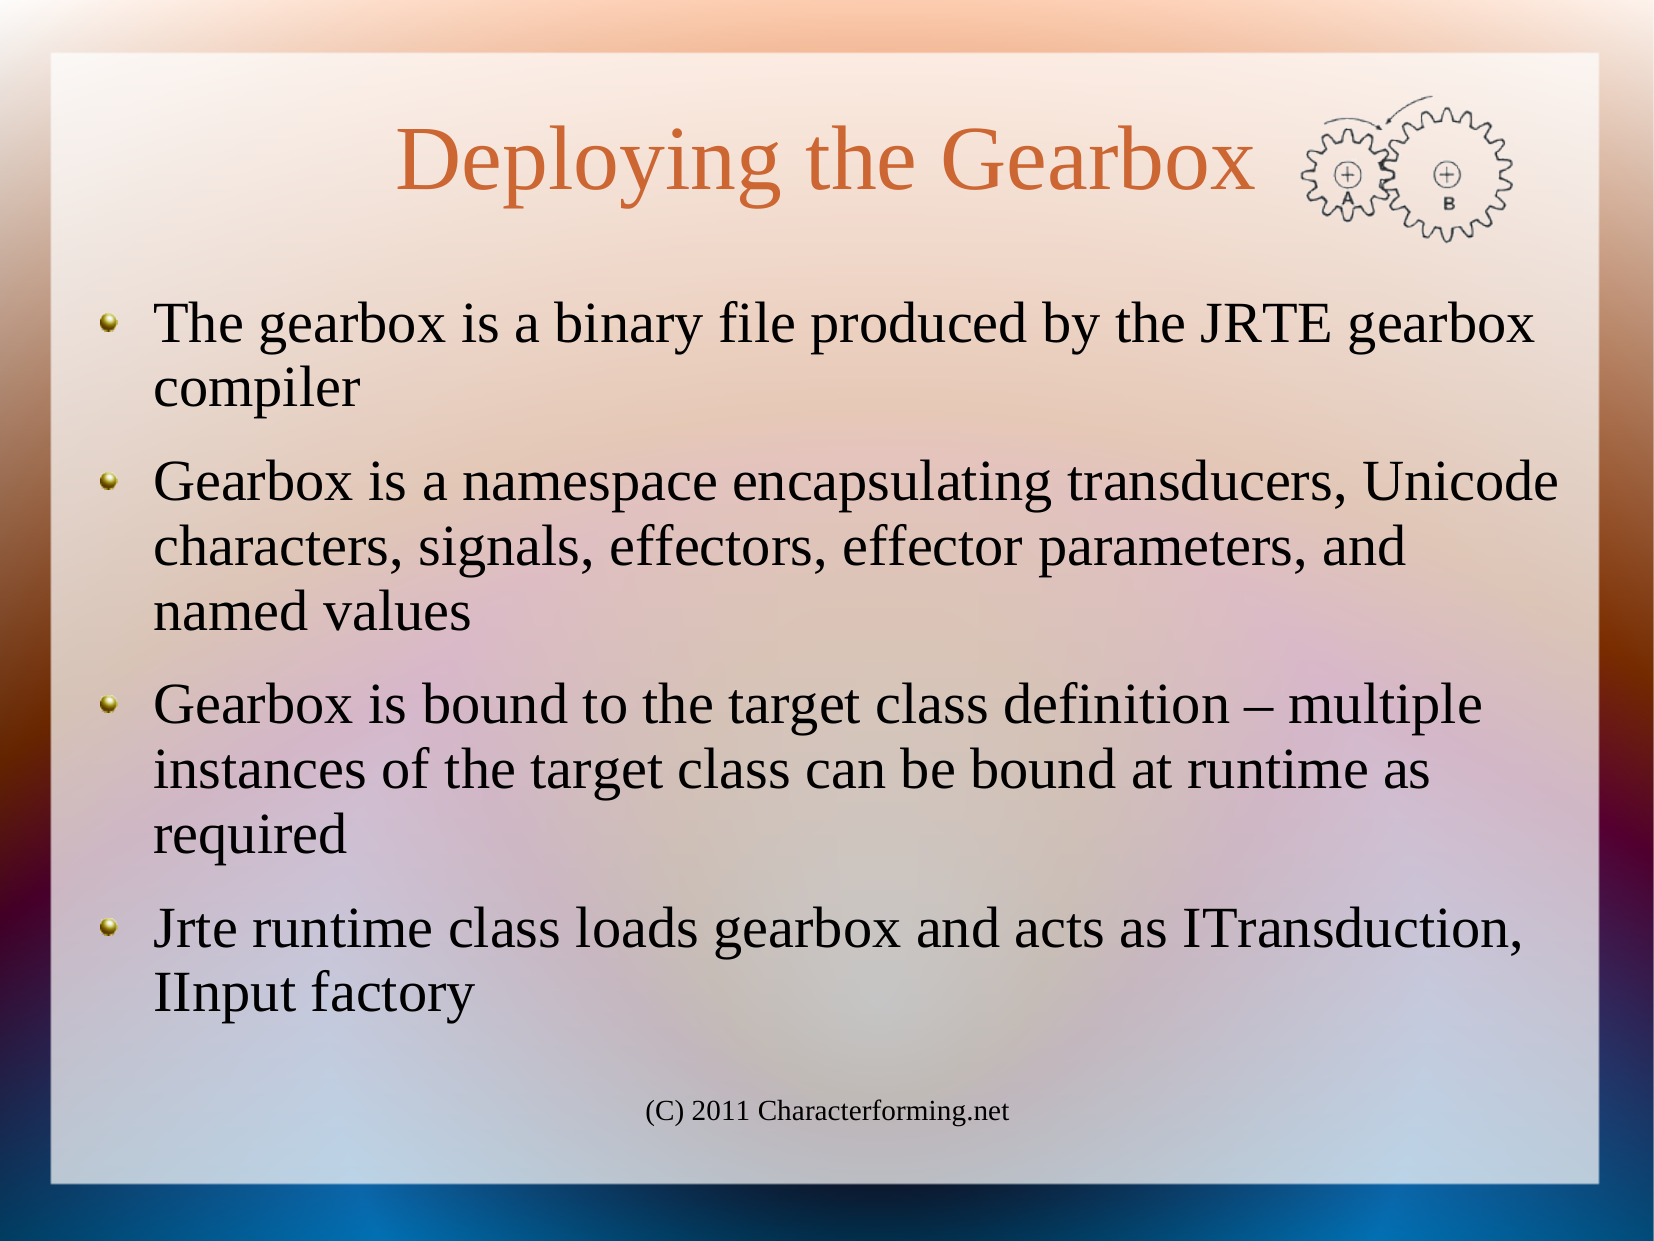

# Deploying the Gearbox
The gearbox is a binary file produced by the JRTE gearbox compiler
Gearbox is a namespace encapsulating transducers, Unicode characters, signals, effectors, effector parameters, and named values
Gearbox is bound to the target class definition – multiple instances of the target class can be bound at runtime as required
Jrte runtime class loads gearbox and acts as ITransduction, IInput factory
(C) 2011 Characterforming.net